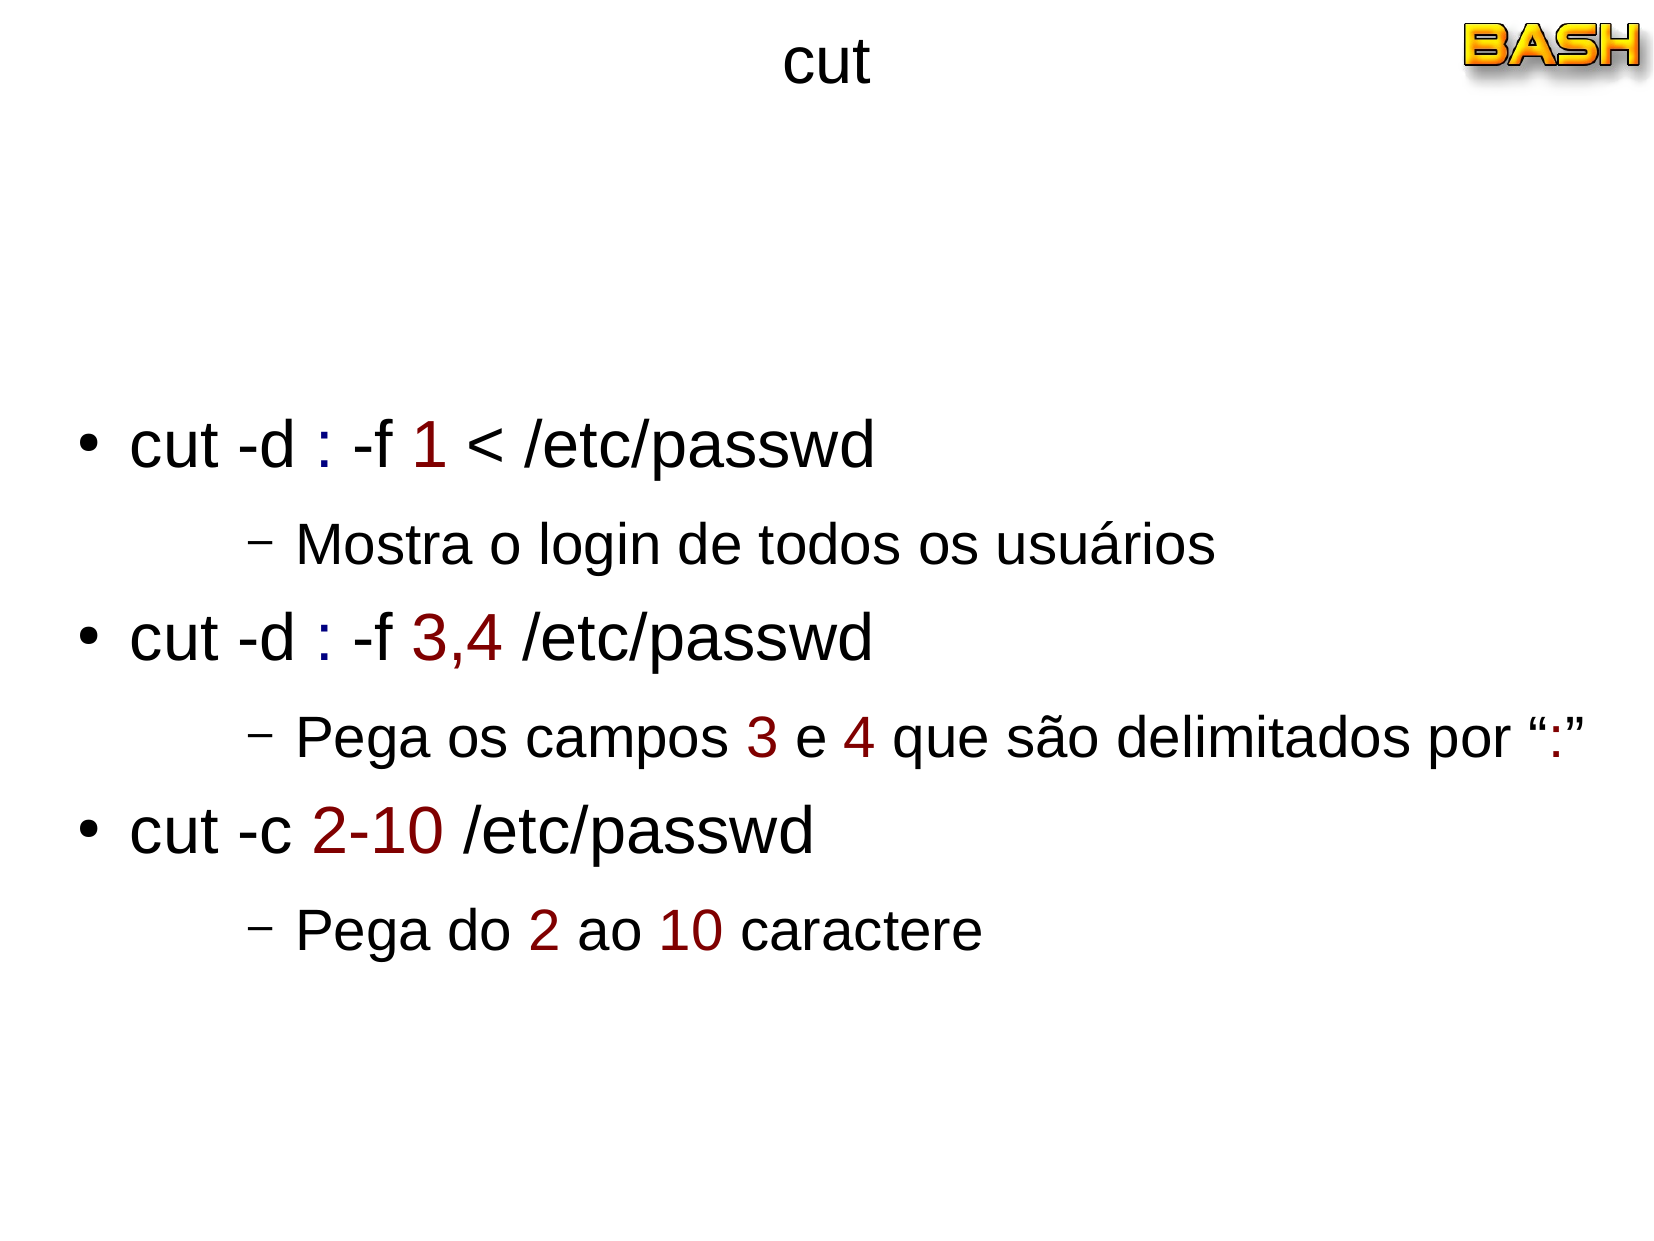

# cut
cut -d : -f 1 < /etc/passwd
Mostra o login de todos os usuários
cut -d : -f 3,4 /etc/passwd
Pega os campos 3 e 4 que são delimitados por “:”
cut -c 2-10 /etc/passwd
Pega do 2 ao 10 caractere